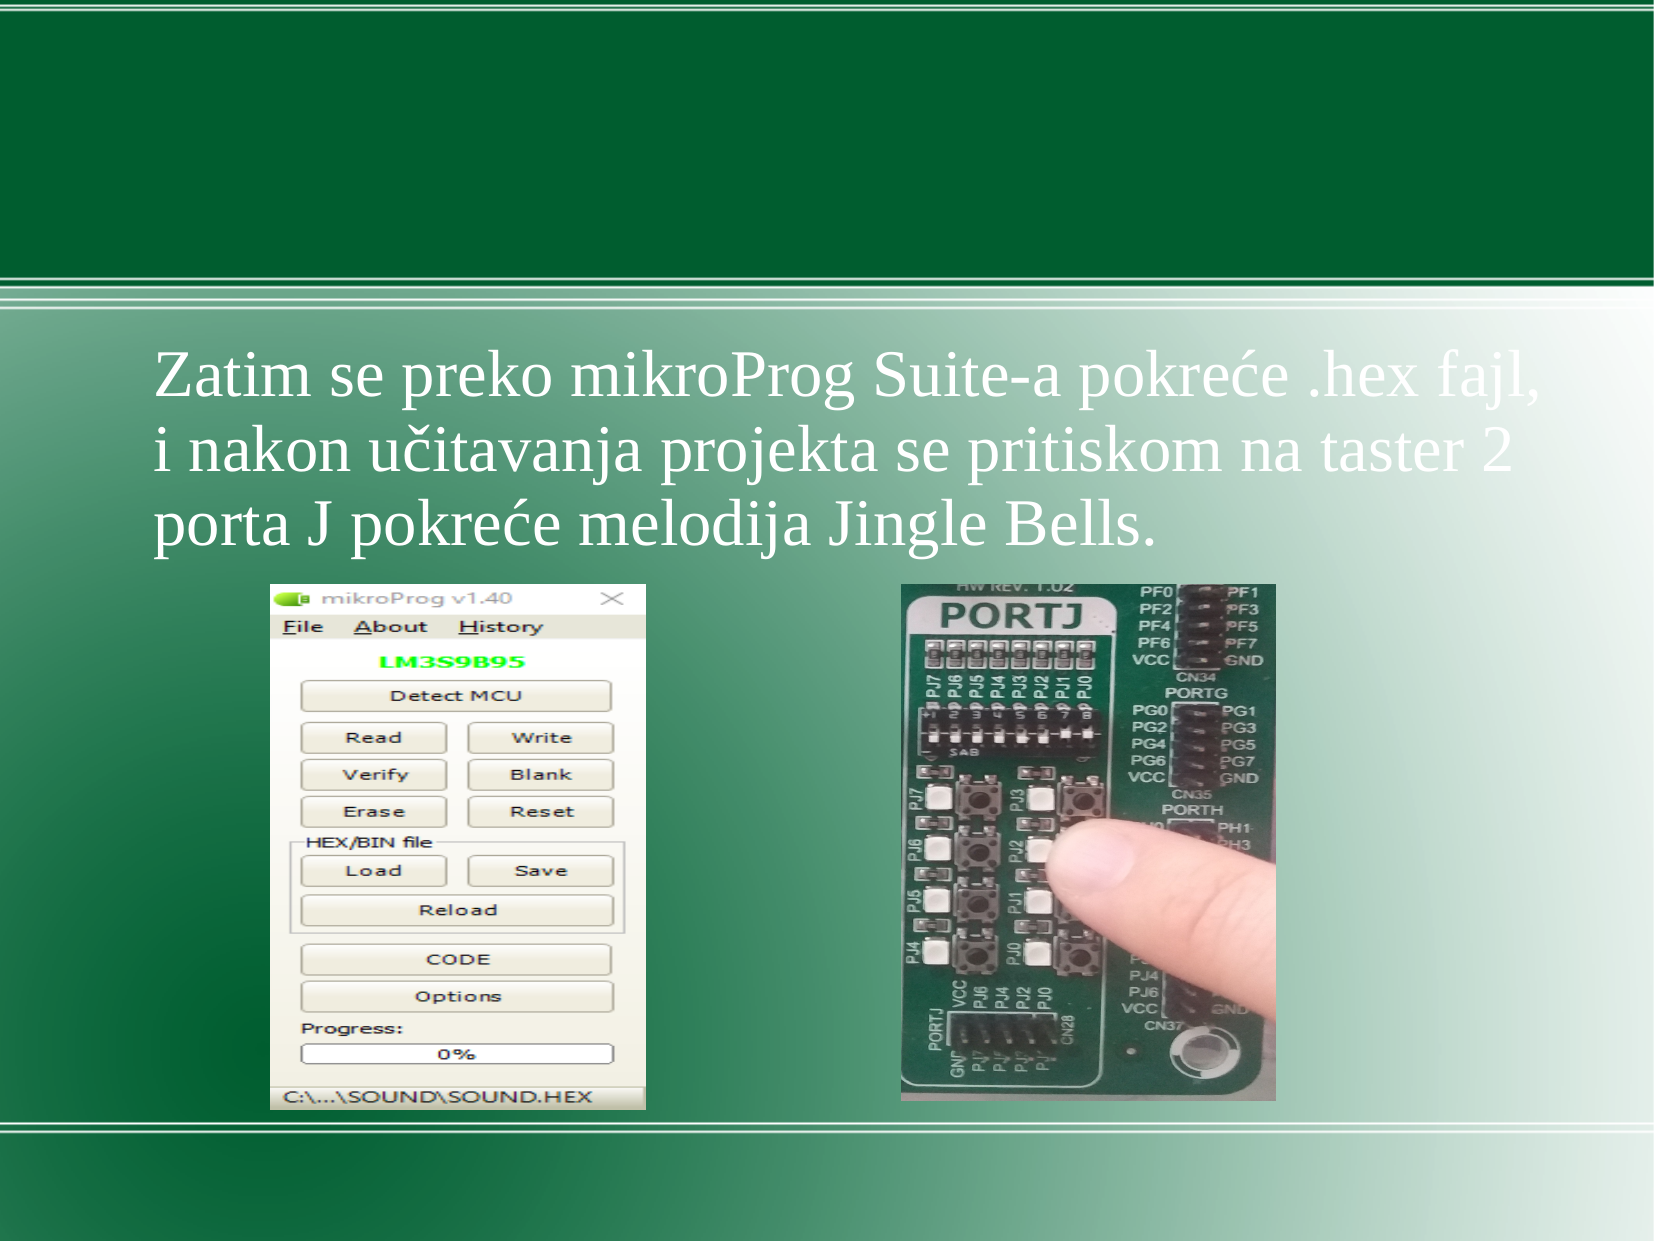

#
Zatim se preko mikroProg Suite-a pokreće .hex fajl, i nakon učitavanja projekta se pritiskom na taster 2 porta J pokreće melodija Jingle Bells.